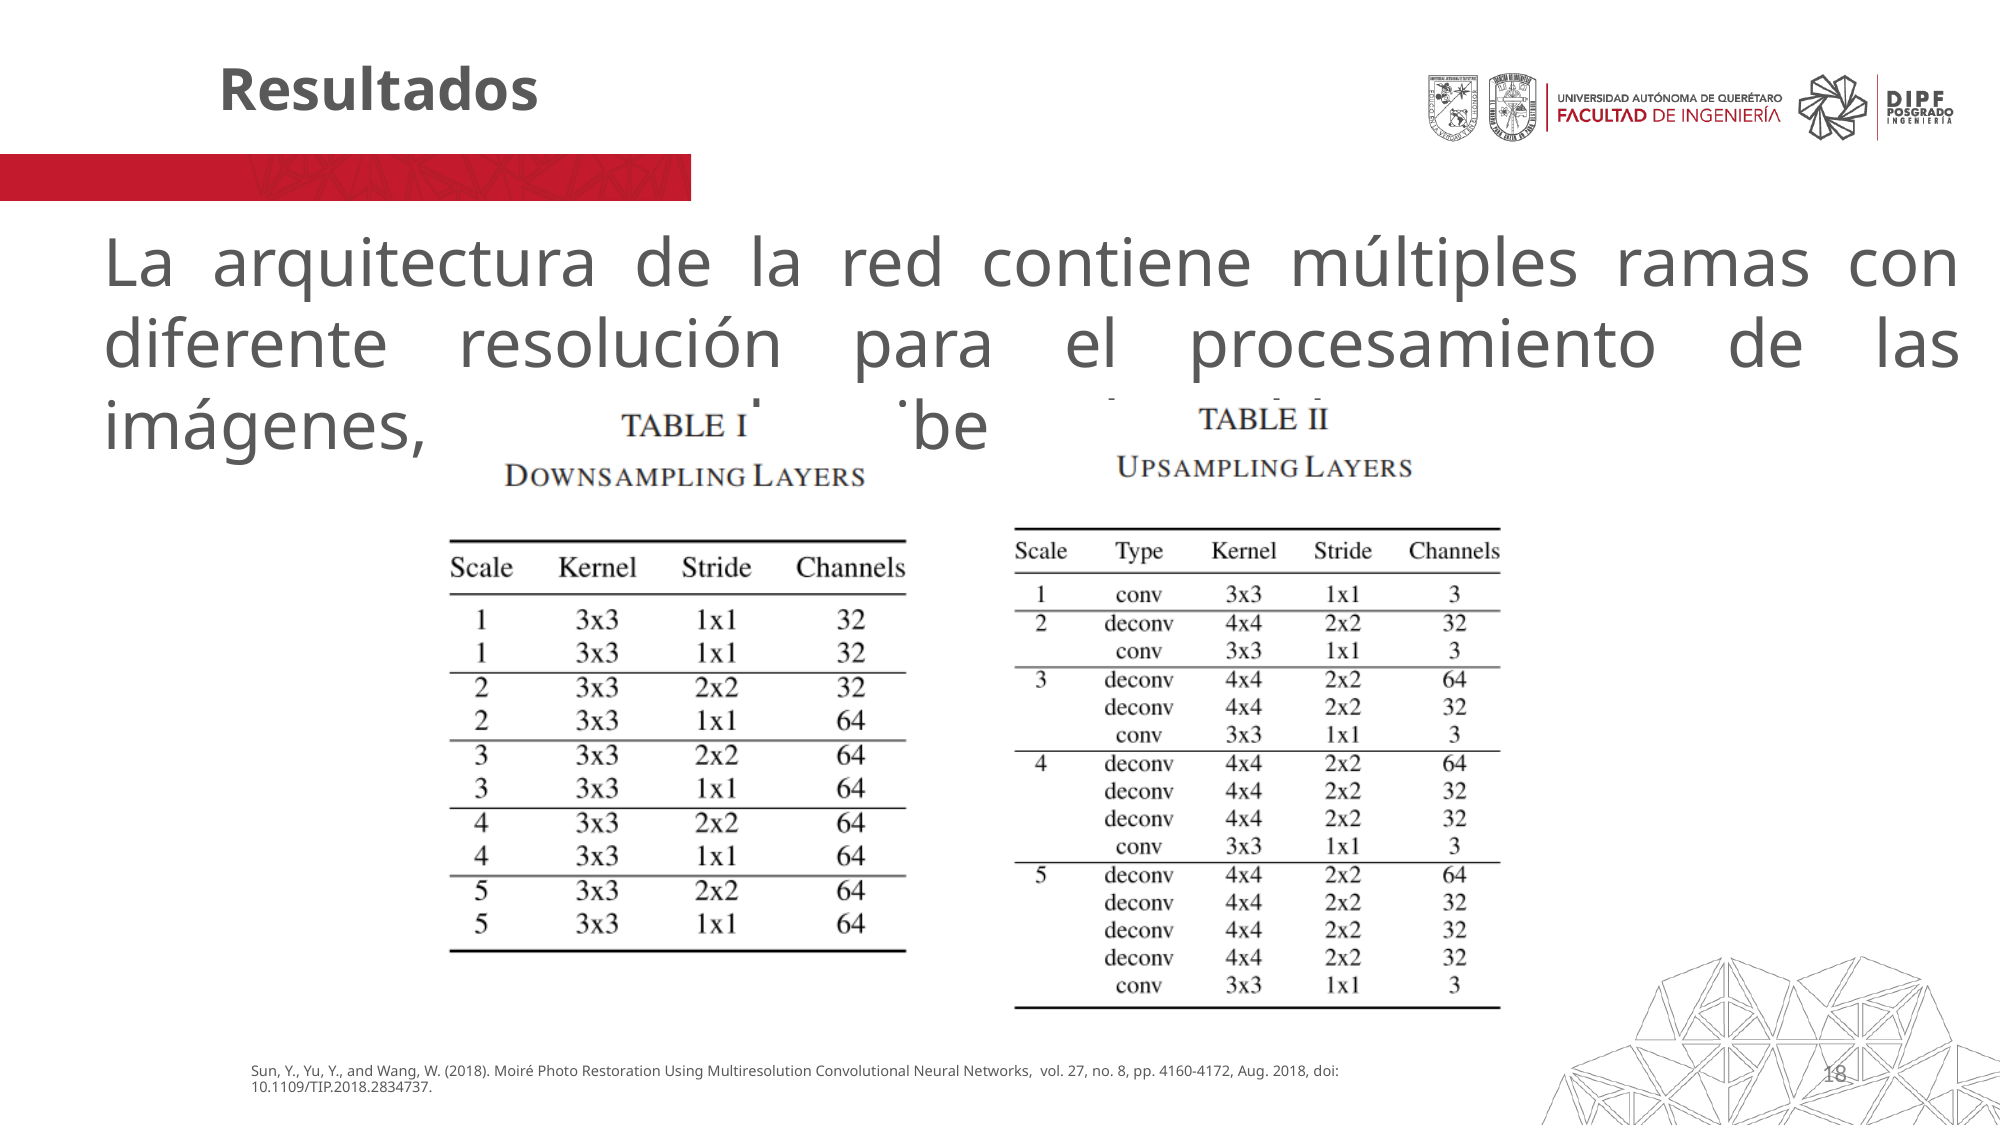

Resultados
La arquitectura de la red contiene múltiples ramas con diferente resolución para el procesamiento de las imágenes, como se describe en las tablas.
18
Sun, Y., Yu, Y., and Wang, W. (2018). Moiré Photo Restoration Using Multiresolution Convolutional Neural Networks, vol. 27, no. 8, pp. 4160-4172, Aug. 2018, doi: 10.1109/TIP.2018.2834737.